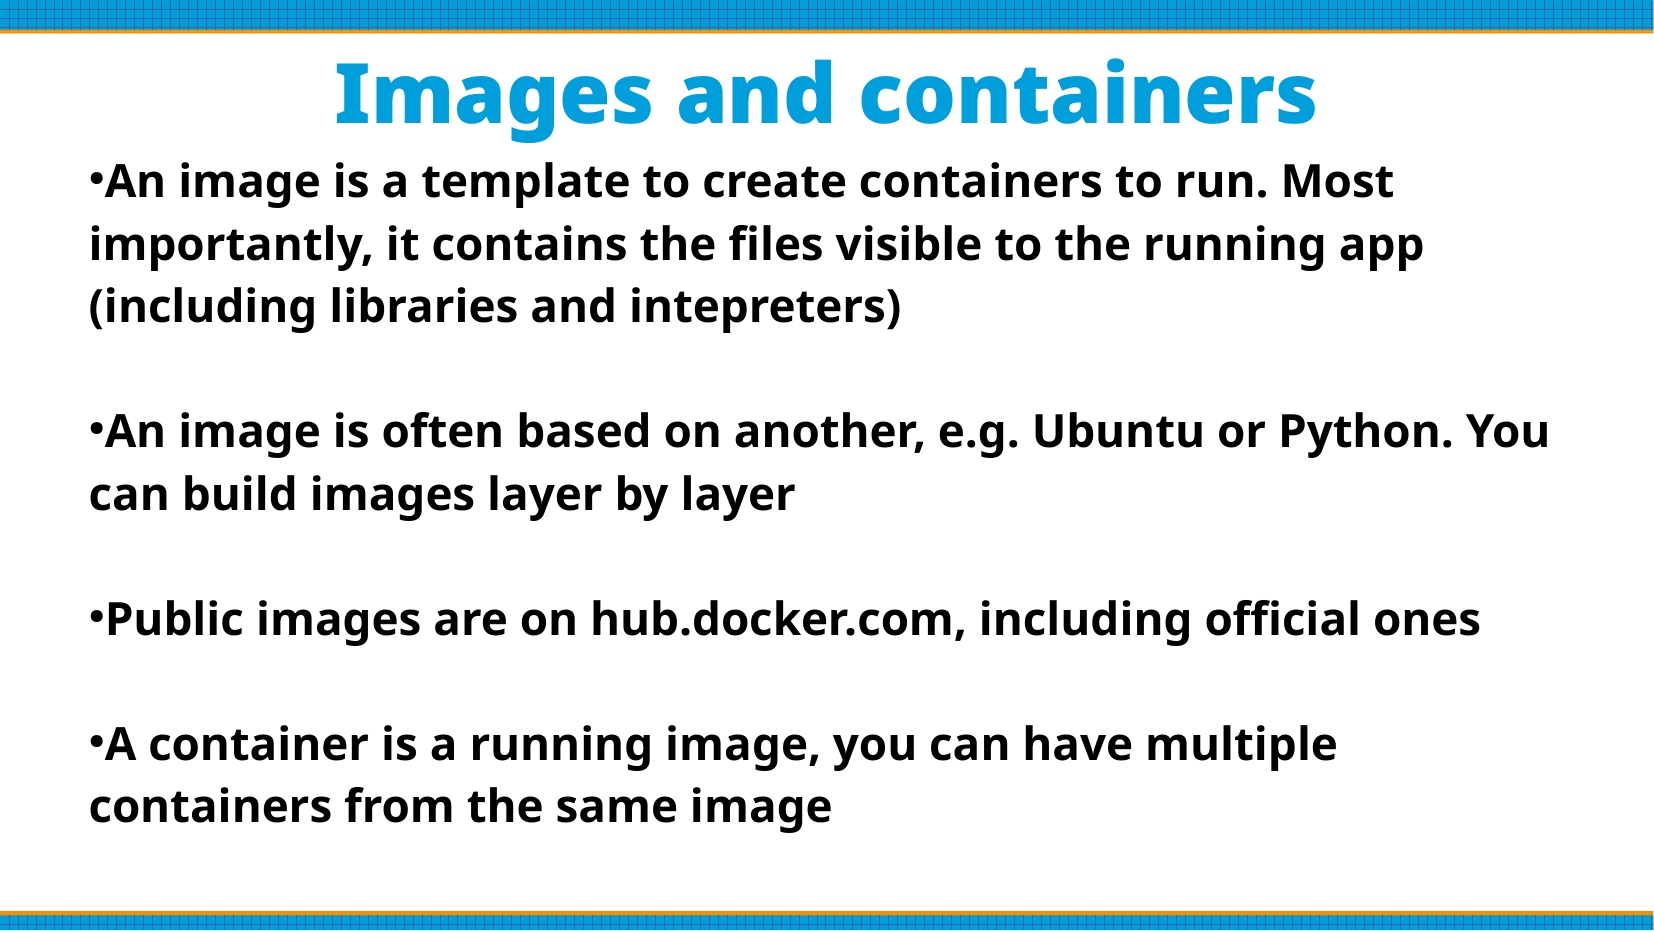

# Images and containers
An image is a template to create containers to run. Most importantly, it contains the files visible to the running app (including libraries and intepreters)
An image is often based on another, e.g. Ubuntu or Python. You can build images layer by layer
Public images are on hub.docker.com, including official ones
A container is a running image, you can have multiple containers from the same image